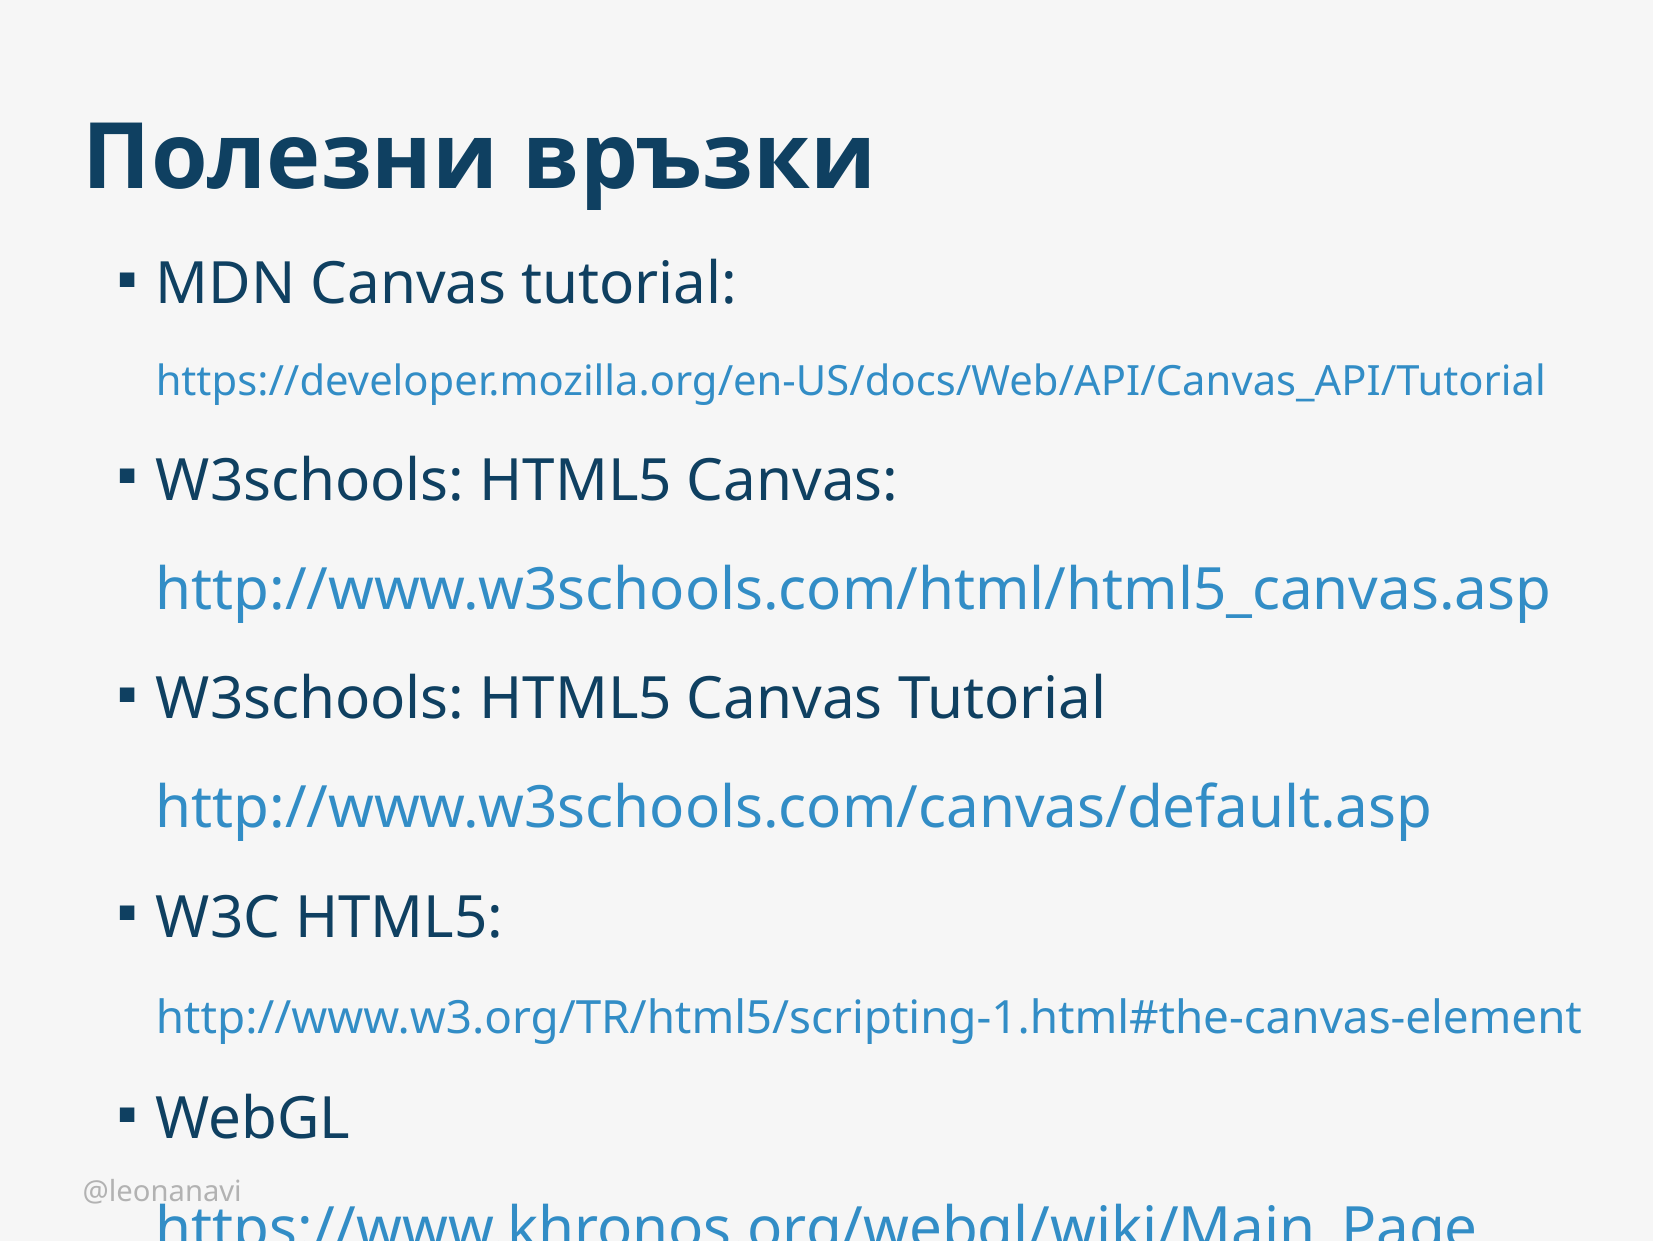

# Полезни връзки
MDN Canvas tutorial:
https://developer.mozilla.org/en-US/docs/Web/API/Canvas_API/Tutorial
W3schools: HTML5 Canvas:
http://www.w3schools.com/html/html5_canvas.asp
W3schools: HTML5 Canvas Tutorial
http://www.w3schools.com/canvas/default.asp
W3C HTML5:
http://www.w3.org/TR/html5/scripting-1.html#the-canvas-element
WebGL
https://www.khronos.org/webgl/wiki/Main_Page